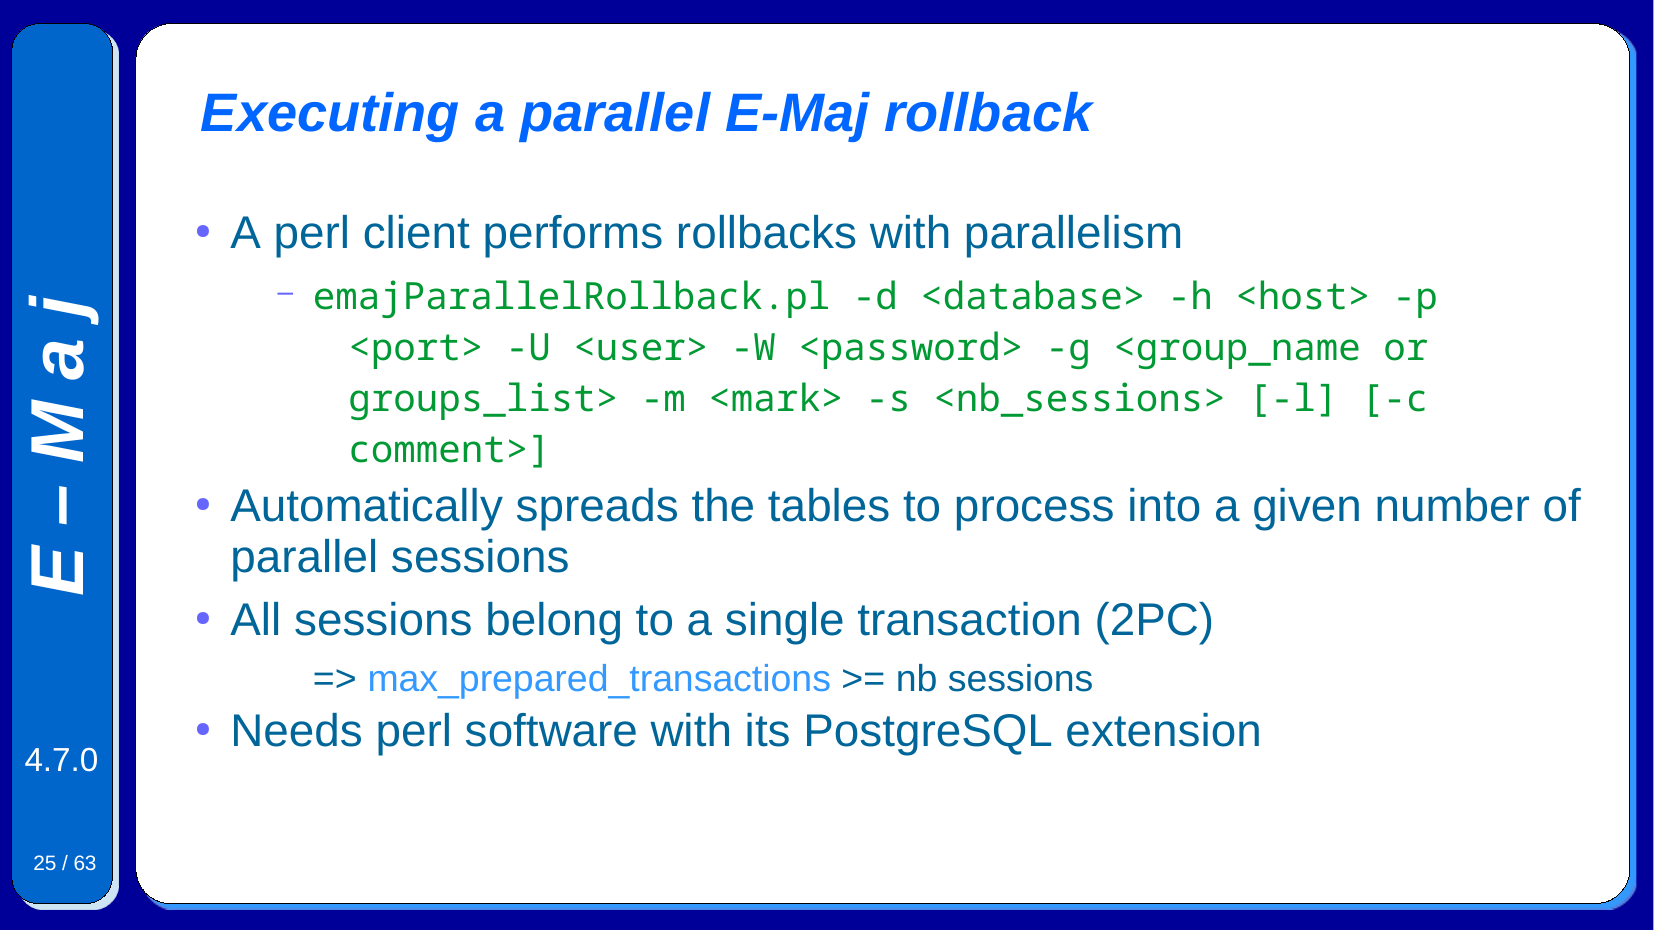

# Executing a parallel E-Maj rollback
A perl client performs rollbacks with parallelism
emajParallelRollback.pl -d <database> -h <host> -p <port> -U <user> -W <password> -g <group_name or groups_list> -m <mark> -s <nb_sessions> [-l] [-c comment>]
Automatically spreads the tables to process into a given number of parallel sessions
All sessions belong to a single transaction (2PC)
=> max_prepared_transactions >= nb sessions
Needs perl software with its PostgreSQL extension